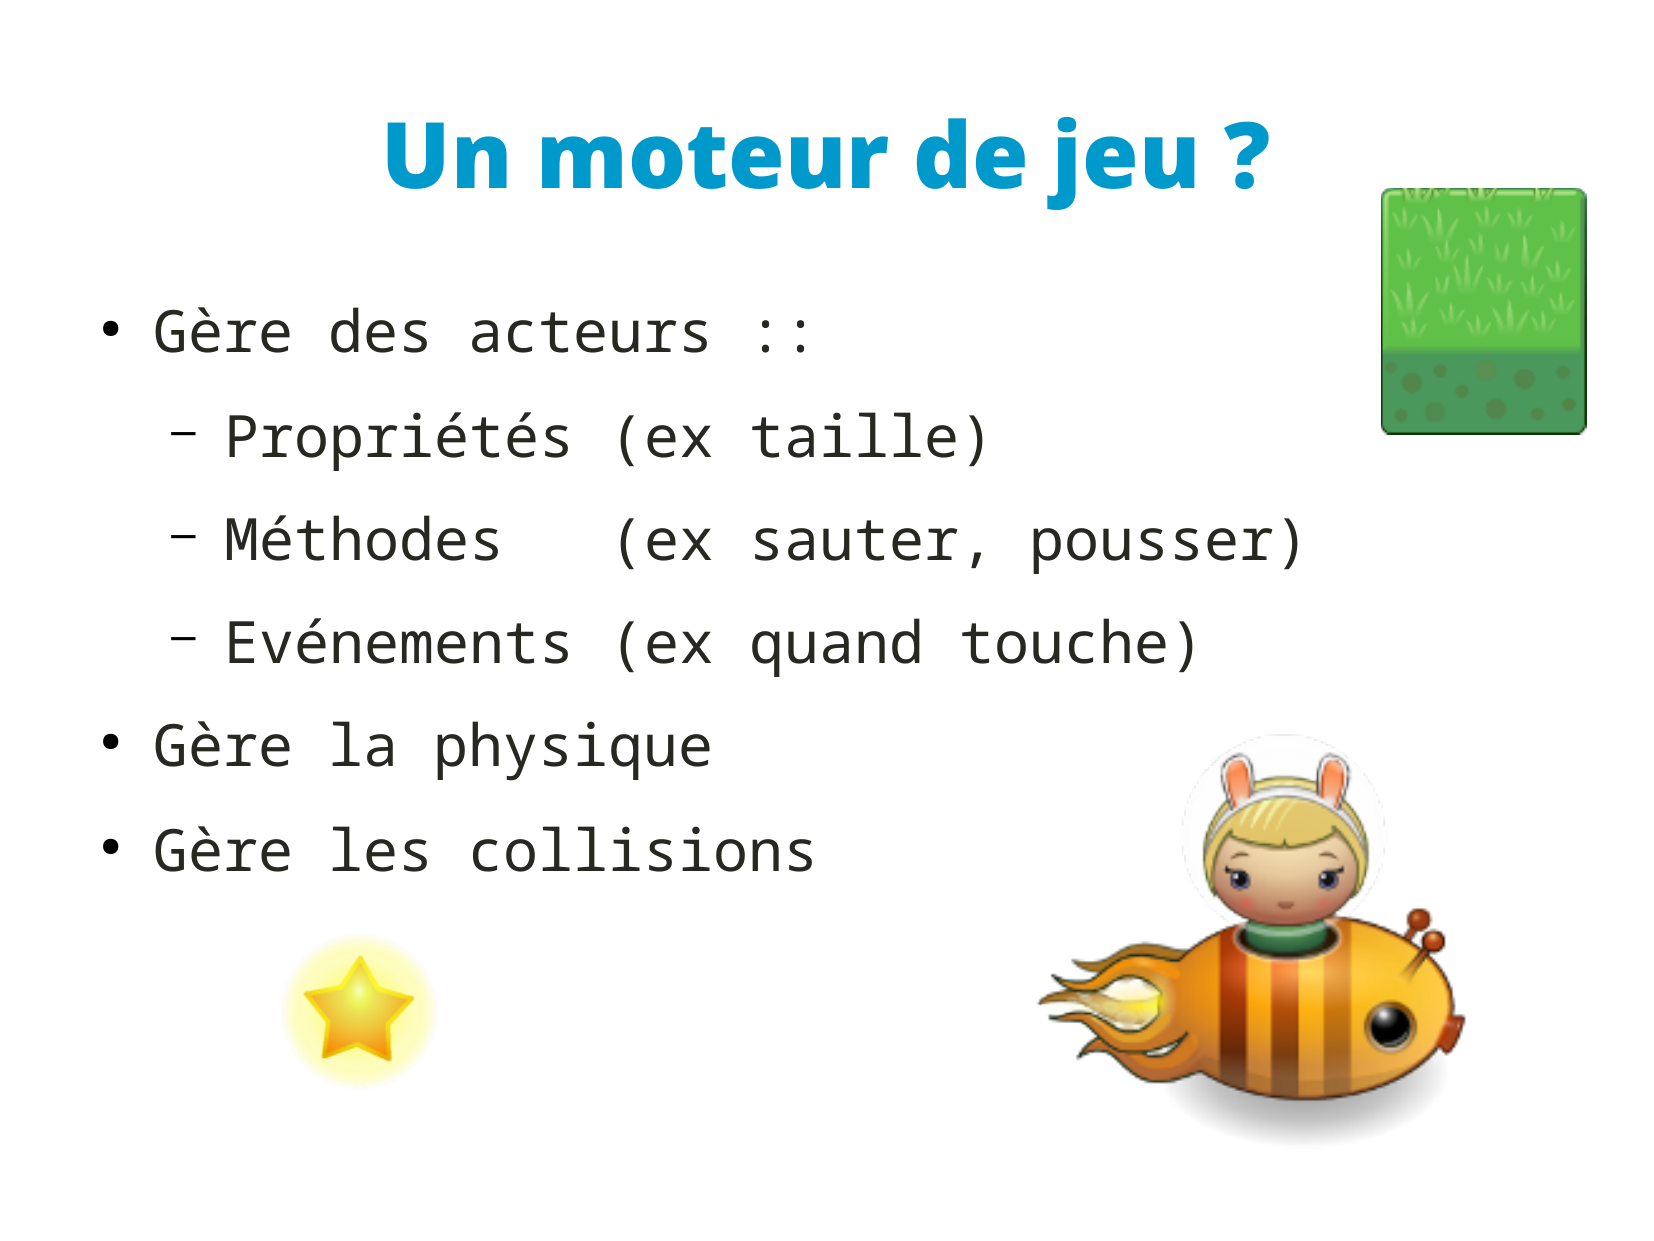

# Un moteur de jeu ?
Gère des acteurs ::
Propriétés (ex taille)
Méthodes (ex sauter, pousser)
Evénements (ex quand touche)
Gère la physique
Gère les collisions